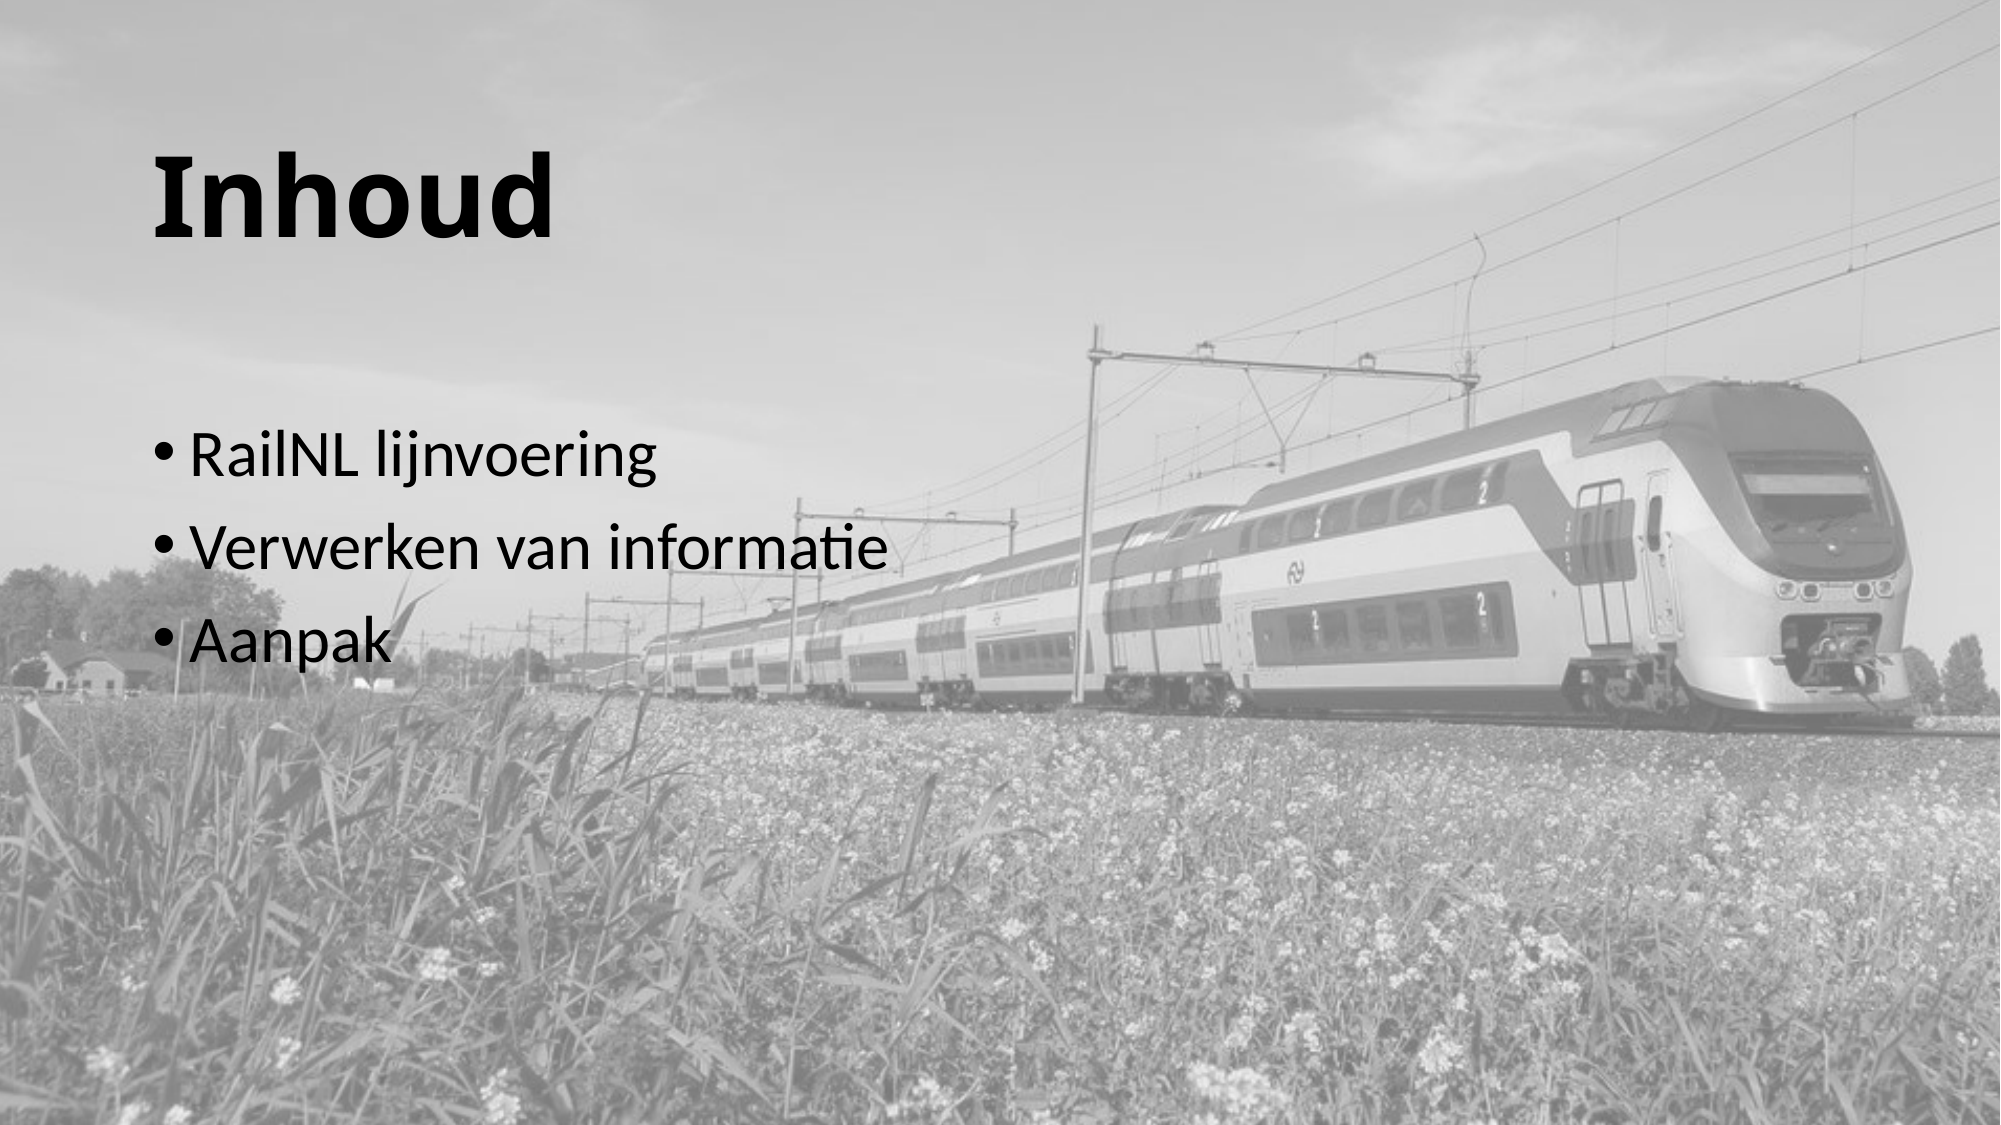

# Inhoud
RailNL lijnvoering
Verwerken van informatie
Aanpak